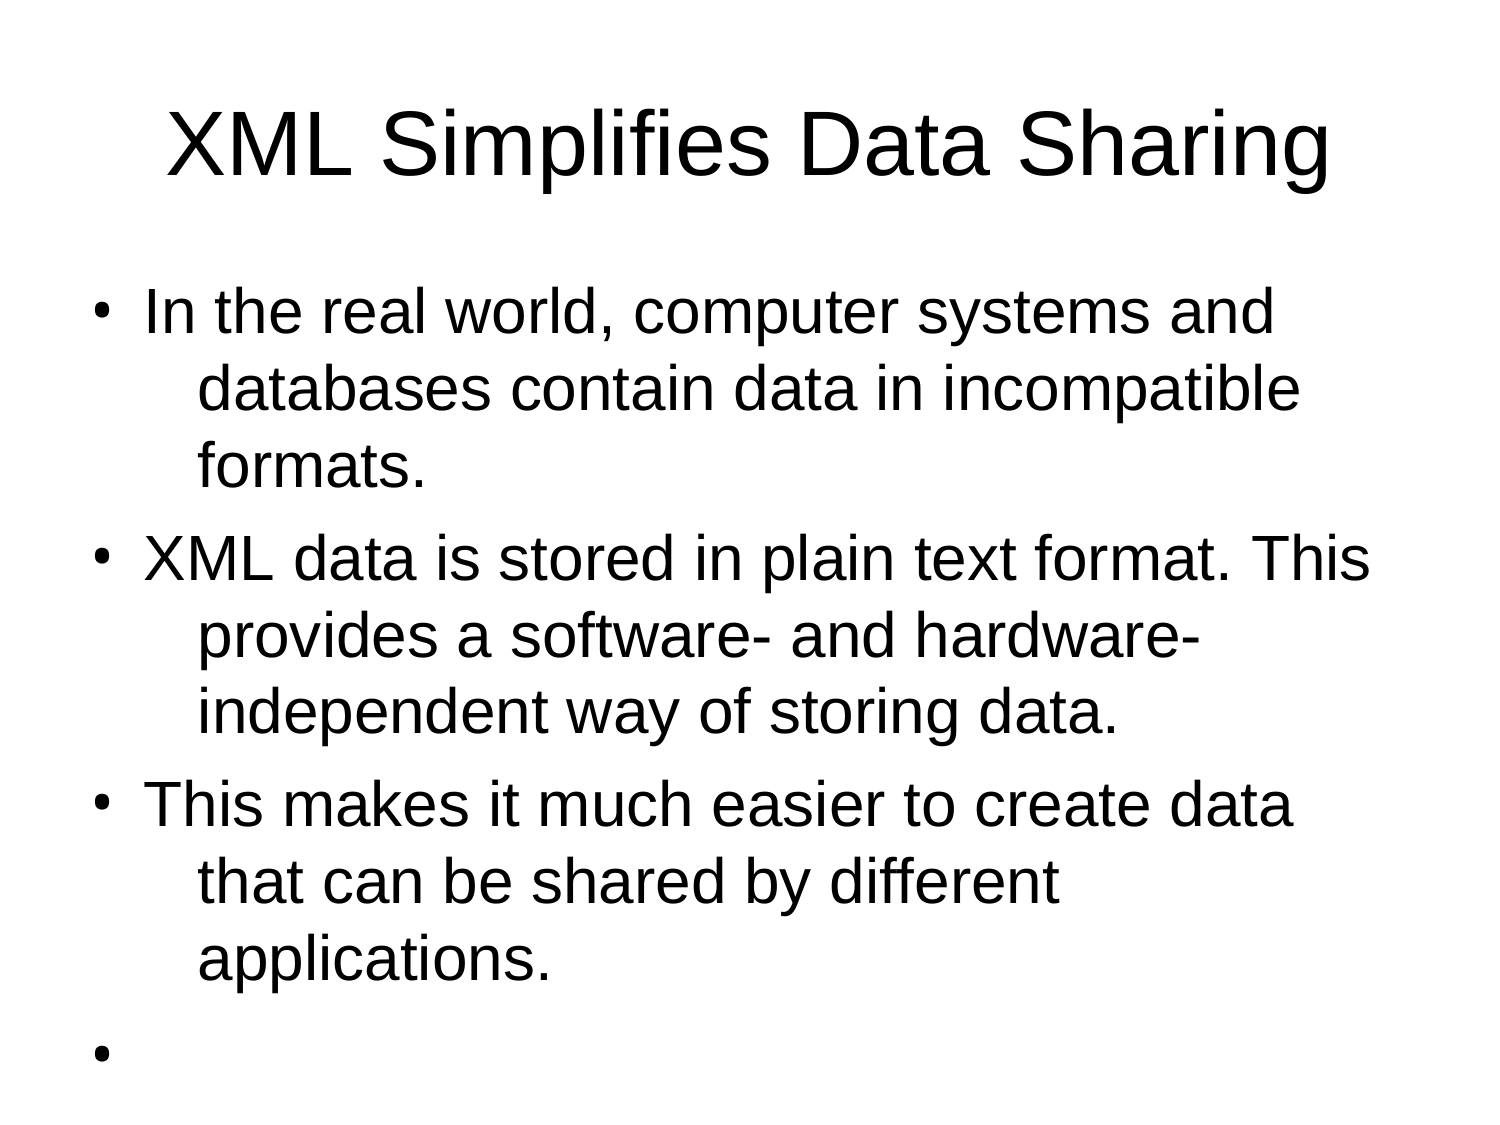

# XML Simplifies Data Sharing
In the real world, computer systems and databases contain data in incompatible formats.
XML data is stored in plain text format. This provides a software- and hardware-independent way of storing data.
This makes it much easier to create data that can be shared by different applications.